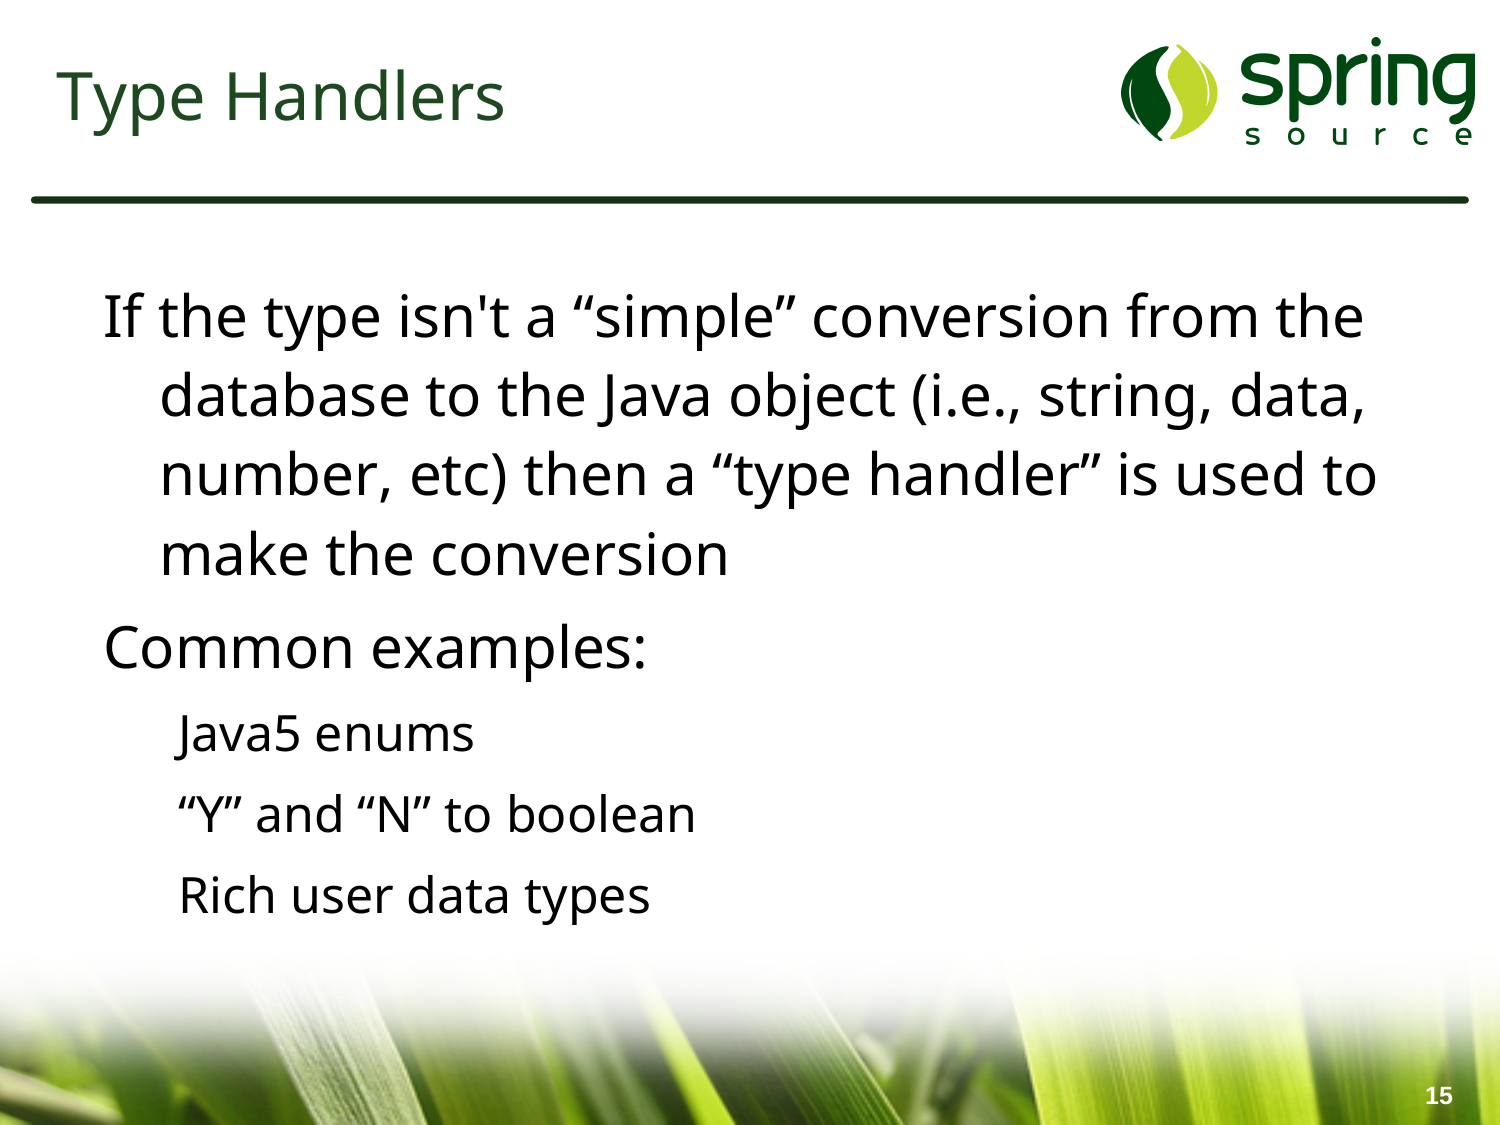

# Type Handlers
If the type isn't a “simple” conversion from the database to the Java object (i.e., string, data, number, etc) then a “type handler” is used to make the conversion
Common examples:
Java5 enums
“Y” and “N” to boolean
Rich user data types